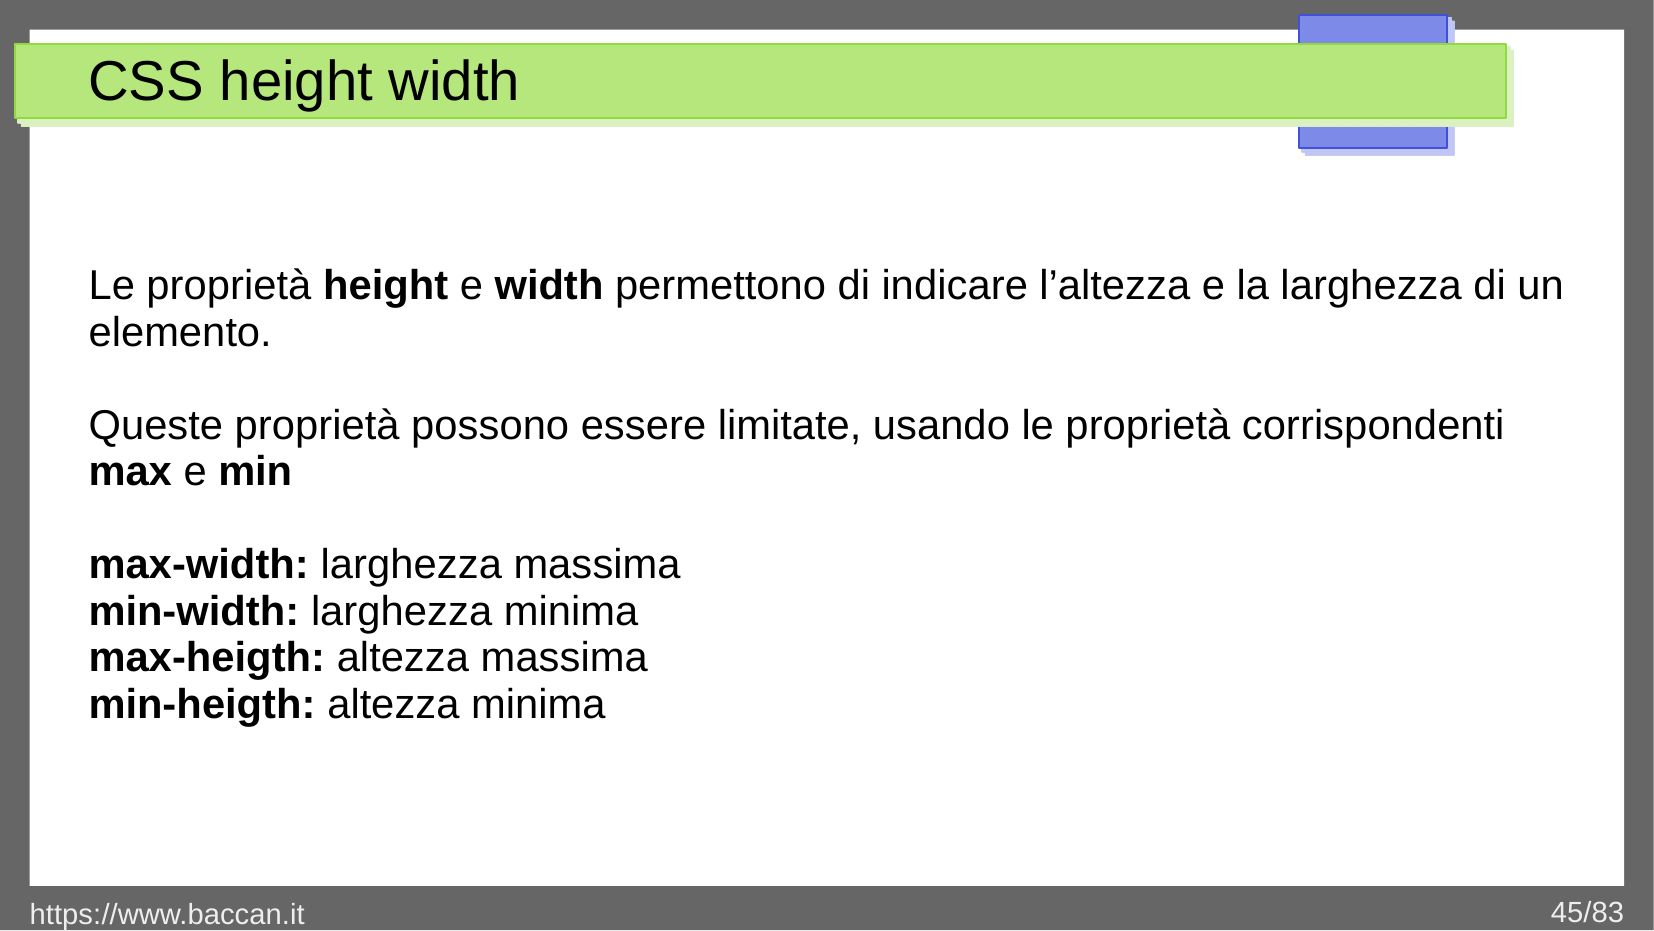

# CSS height width
Le proprietà height e width permettono di indicare l’altezza e la larghezza di un elemento.
Queste proprietà possono essere limitate, usando le proprietà corrispondenti max e min
max-width: larghezza massima
min-width: larghezza minima
max-heigth: altezza massima
min-heigth: altezza minima
45
https://www.baccan.it